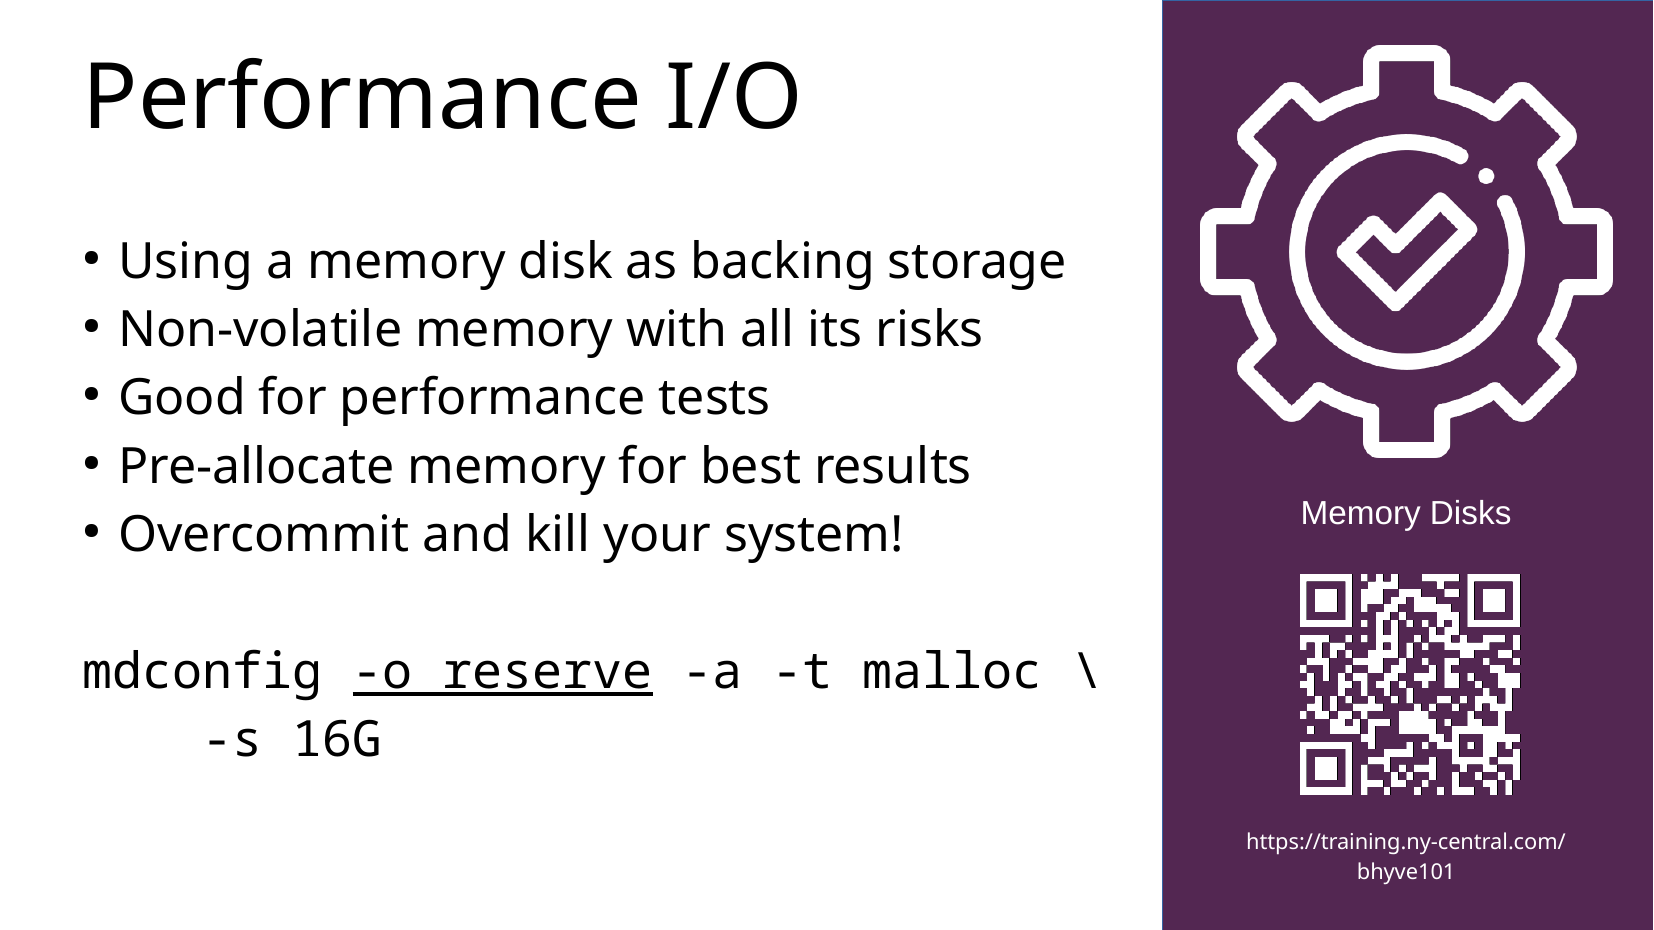

# Performance I/O
Using a memory disk as backing storage
Non-volatile memory with all its risks
Good for performance tests
Pre-allocate memory for best results
Overcommit and kill your system!
mdconfig -o reserve -a -t malloc \
 -s 16G
Memory Disks
https://training.ny-central.com/bhyve101